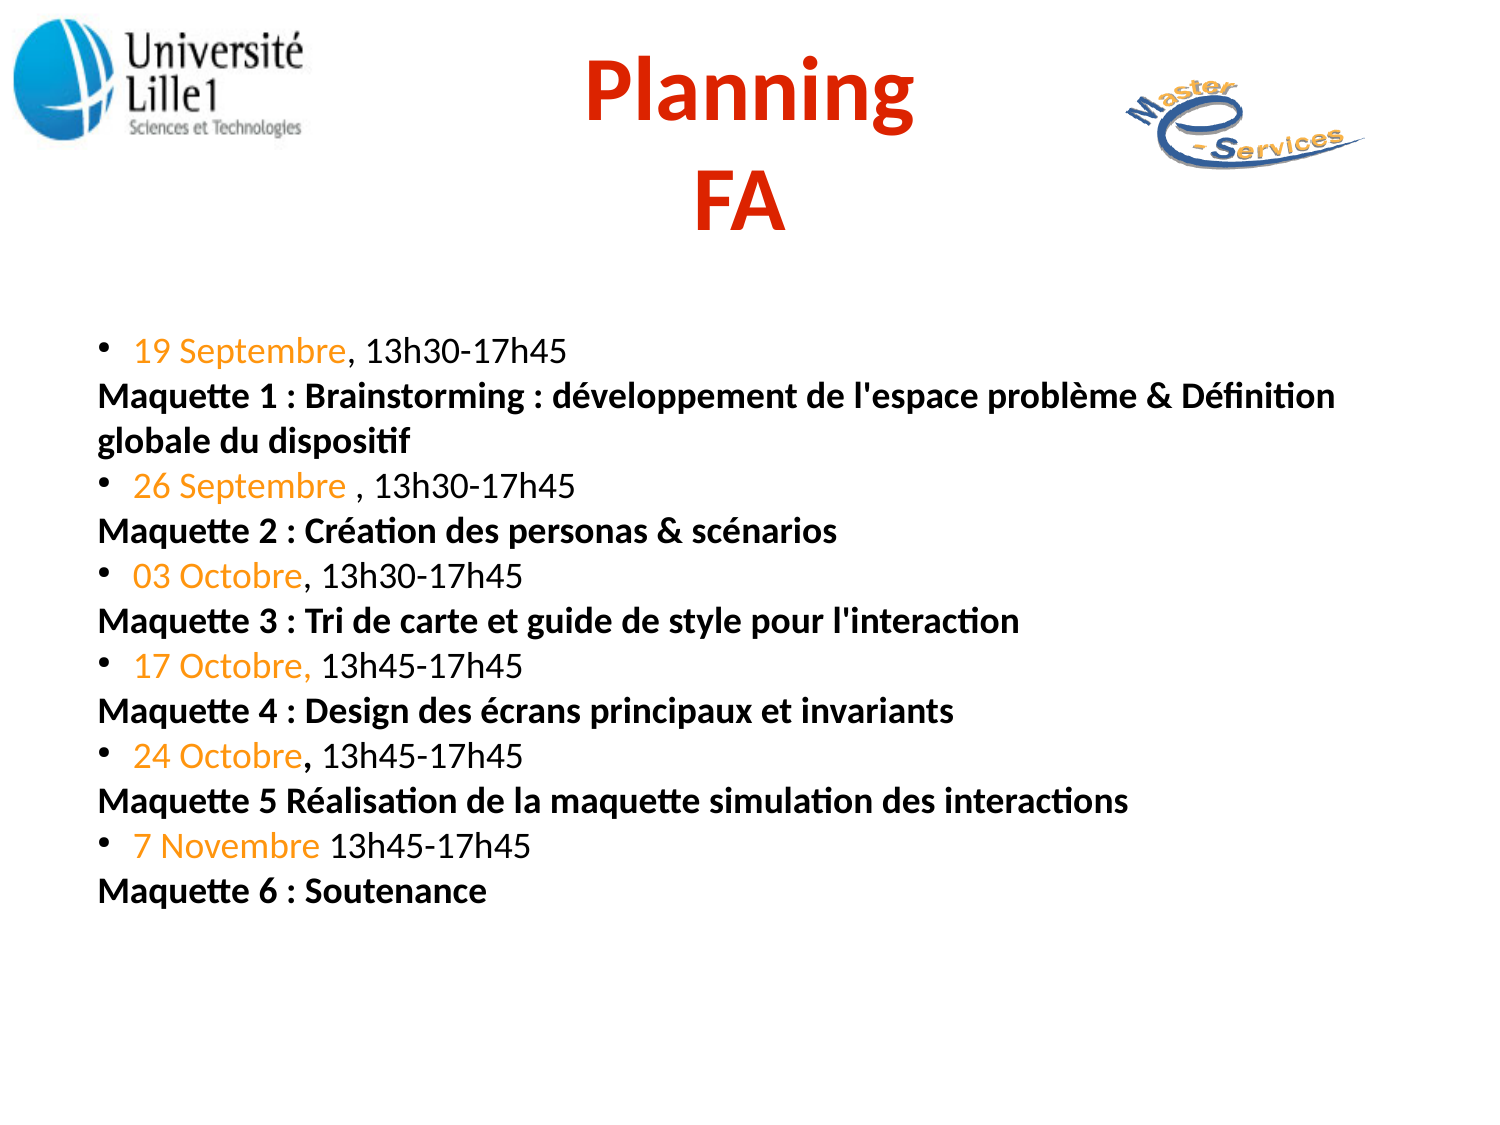

<pied de page>
Planning
FA
19 Septembre, 13h30-17h45
Maquette 1 : Brainstorming : développement de l'espace problème & Définition globale du dispositif
26 Septembre , 13h30-17h45
Maquette 2 : Création des personas & scénarios
03 Octobre, 13h30-17h45
Maquette 3 : Tri de carte et guide de style pour l'interaction
17 Octobre, 13h45-17h45
Maquette 4 : Design des écrans principaux et invariants
24 Octobre, 13h45-17h45
Maquette 5 Réalisation de la maquette simulation des interactions
7 Novembre 13h45-17h45
Maquette 6 : Soutenance